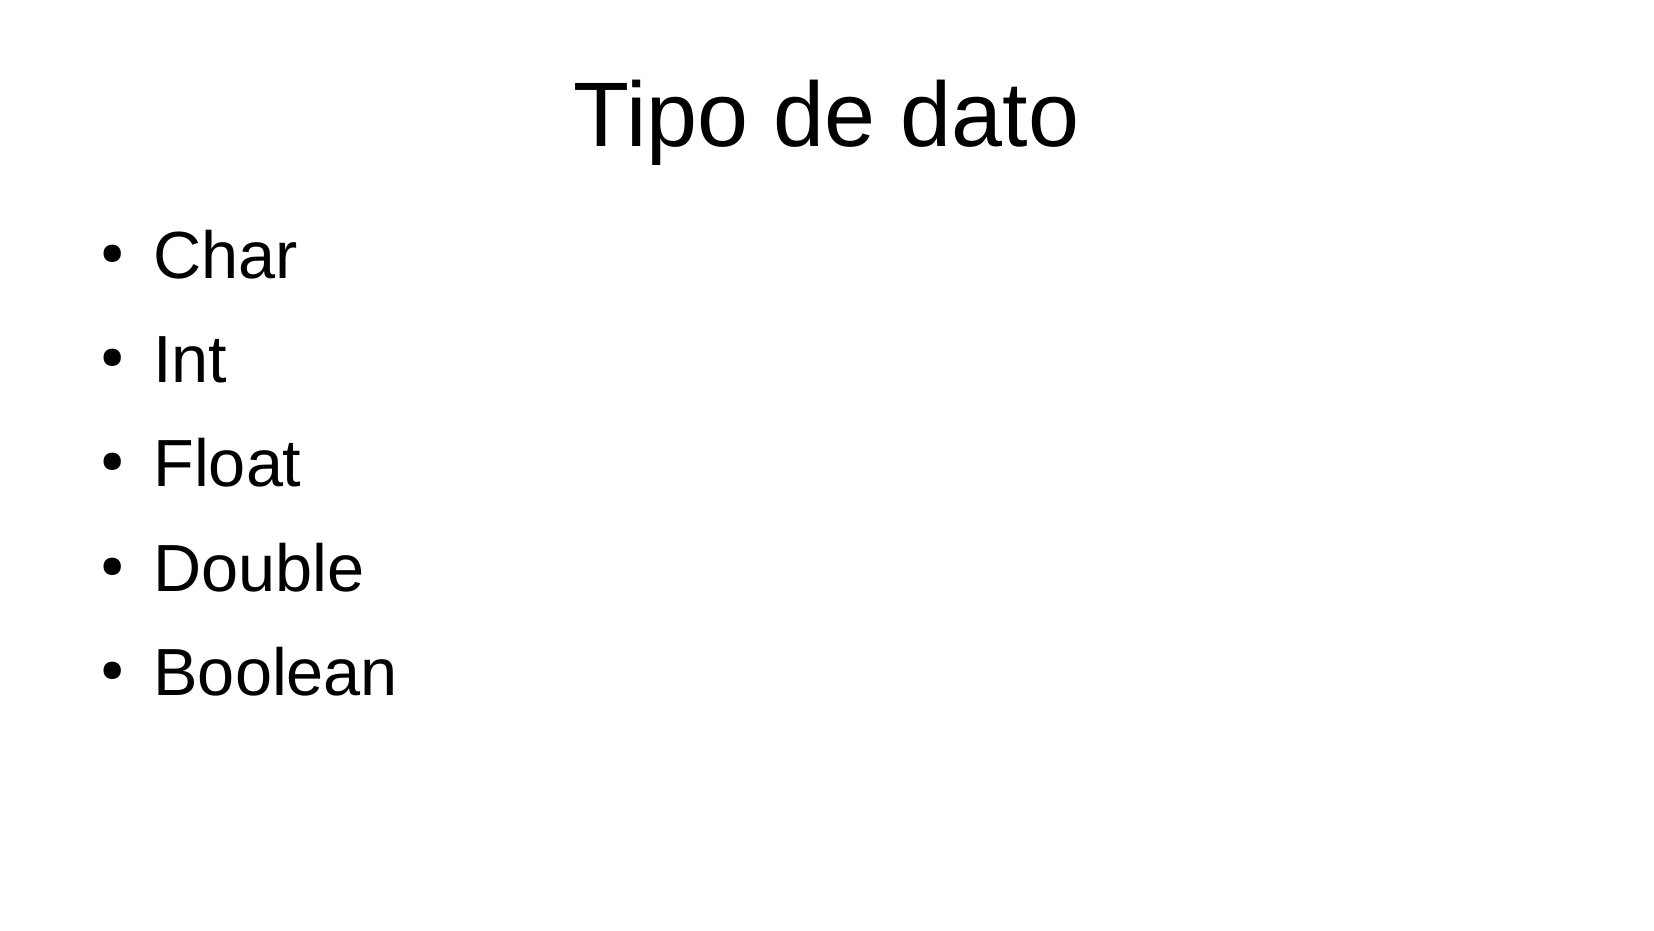

# Tipo de dato
Char
Int
Float
Double
Boolean